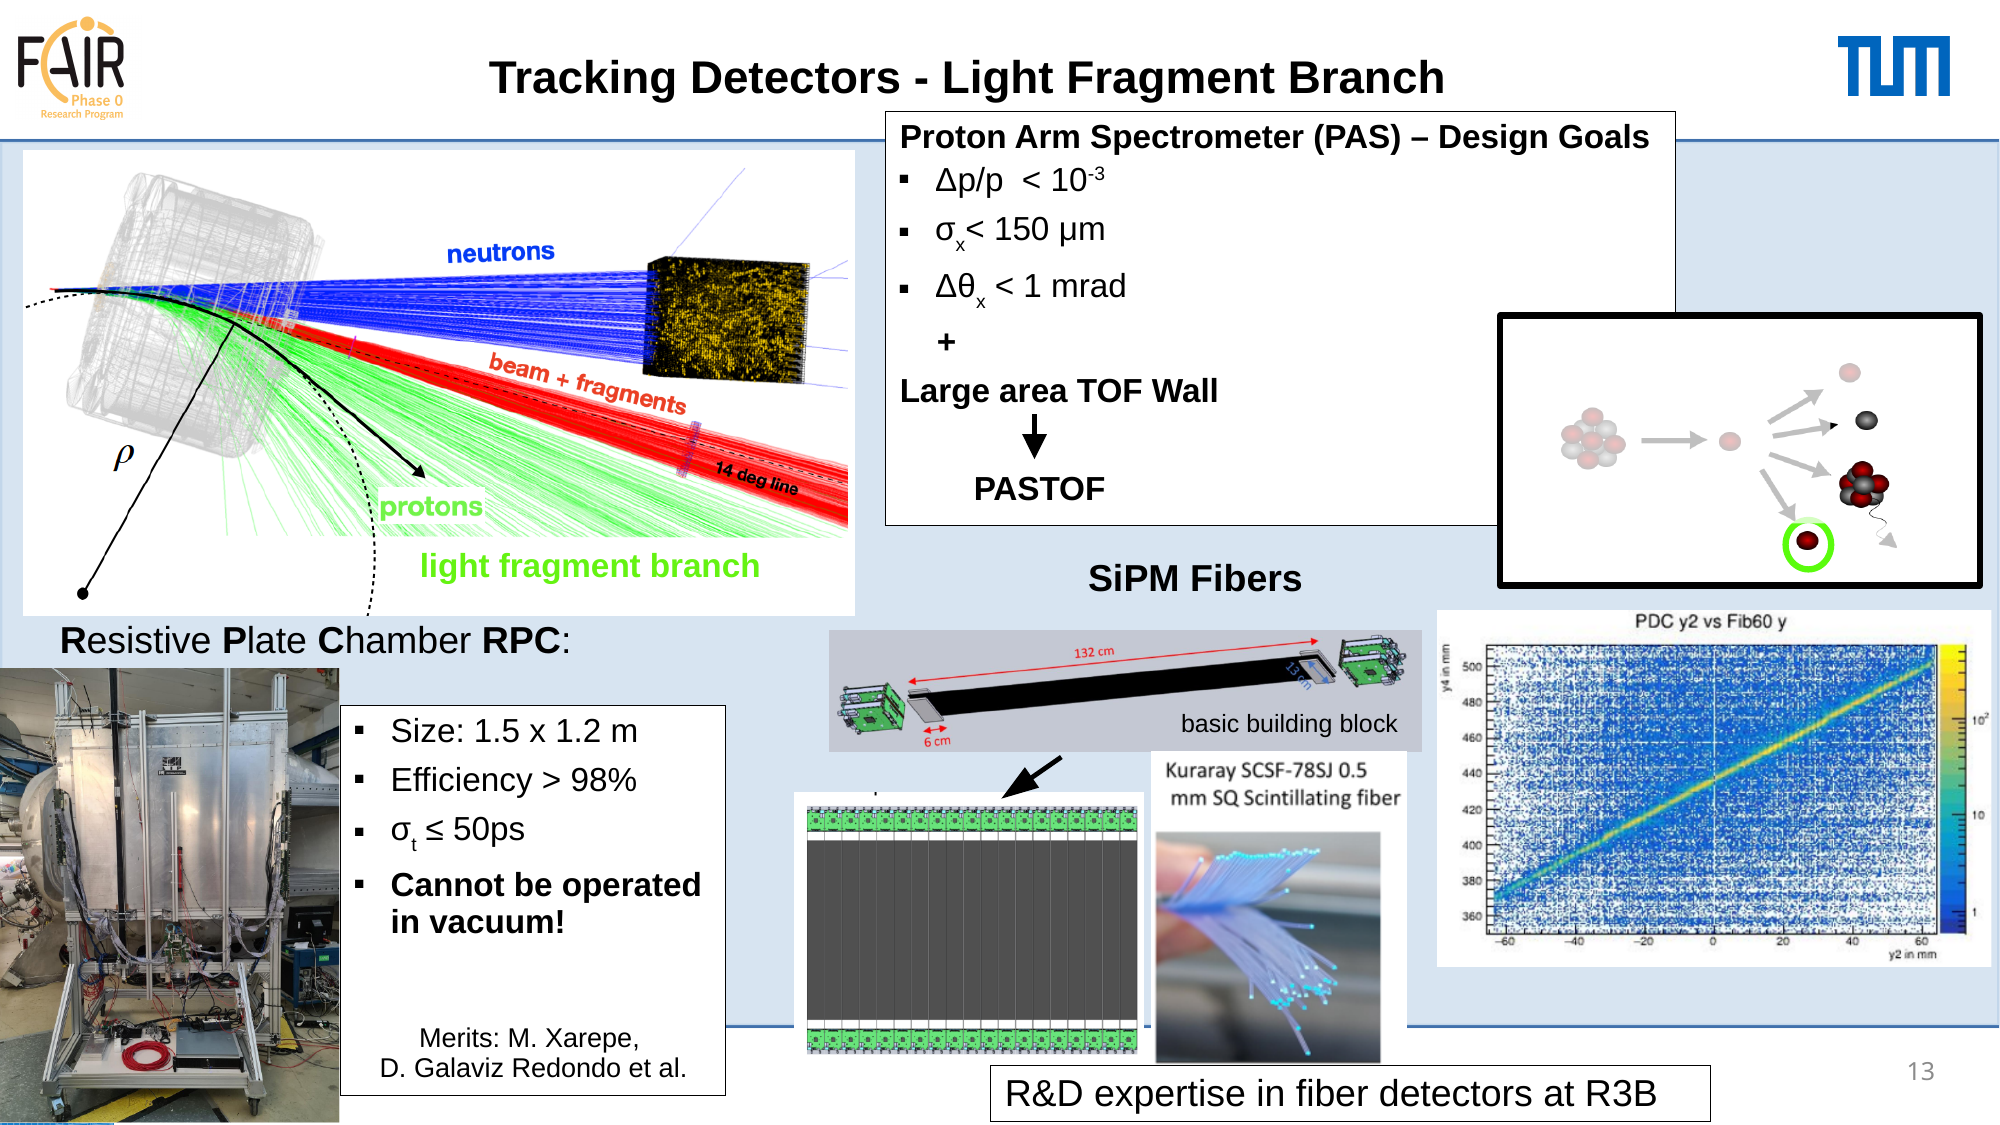

Tracking Detectors - Light Fragment Branch
Proton Arm Spectrometer (PAS) – Design Goals
Δp/p < 10-3
σx< 150 μm
Δθx < 1 mrad
 +
Large area TOF Wall
 PASTOF
light fragment branch
SiPM Fibers
Resistive Plate Chamber RPC:
basic building block
Size: 1.5 x 1.2 m
Efficiency > 98%
σt ≤ 50ps
Cannot be operated in vacuum!
Merits: M. Xarepe,
D. Galaviz Redondo et al.
13
R&D expertise in fiber detectors at R3B